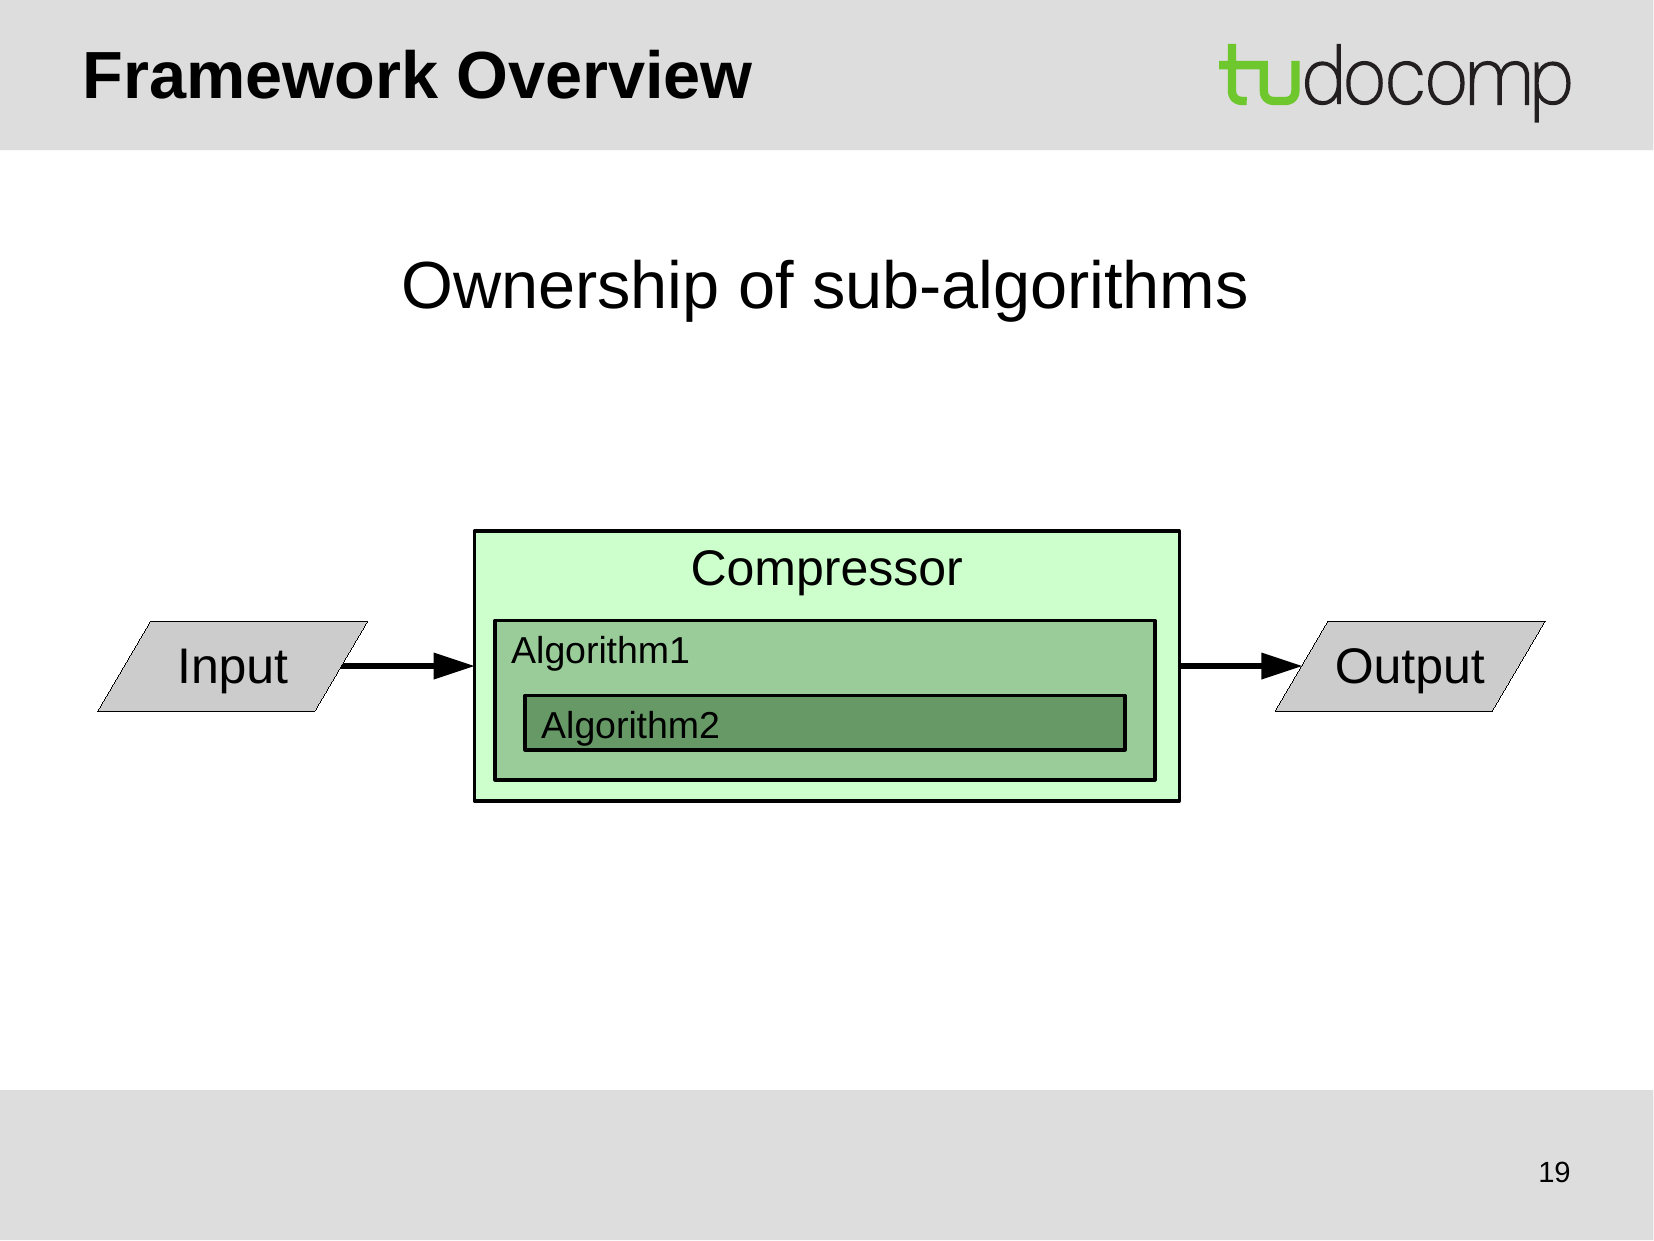

# Framework Overview
Ownership of sub-algorithms
Compressor
Algorithm1
Input
Output
Algorithm2
19